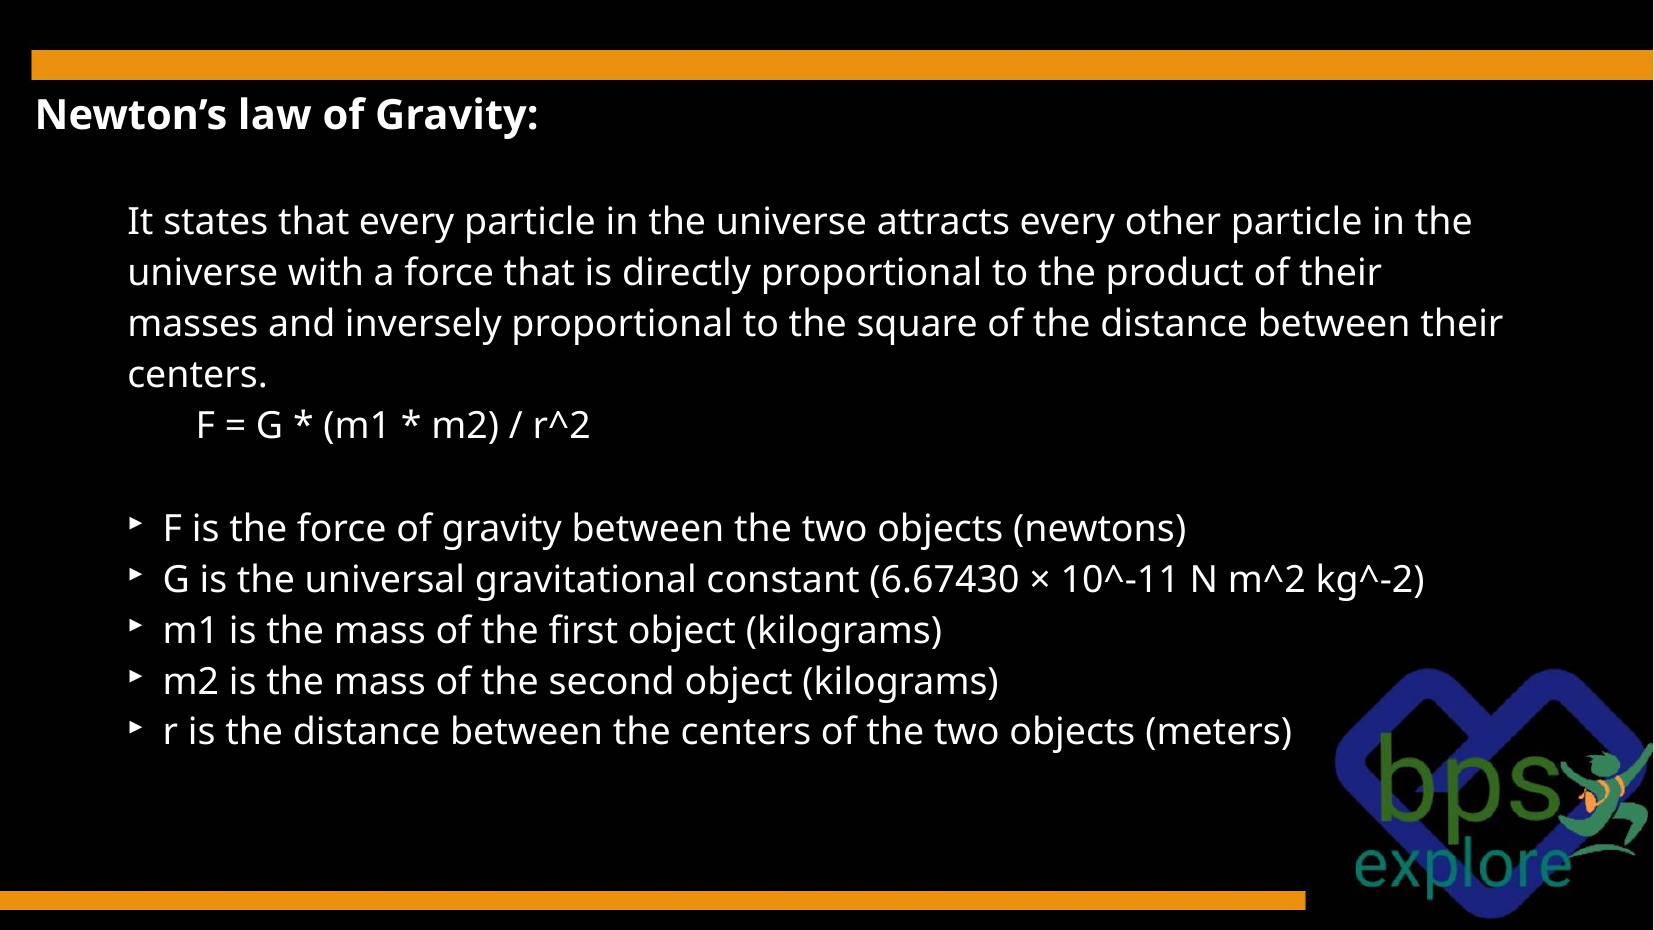

Newton’s law of Gravity:
It states that every particle in the universe attracts every other particle in the universe with a force that is directly proportional to the product of their masses and inversely proportional to the square of the distance between their centers.
 F = G * (m1 * m2) / r^2
F is the force of gravity between the two objects (newtons)
G is the universal gravitational constant (6.67430 × 10^-11 N m^2 kg^-2)
m1 is the mass of the first object (kilograms)
m2 is the mass of the second object (kilograms)
r is the distance between the centers of the two objects (meters)